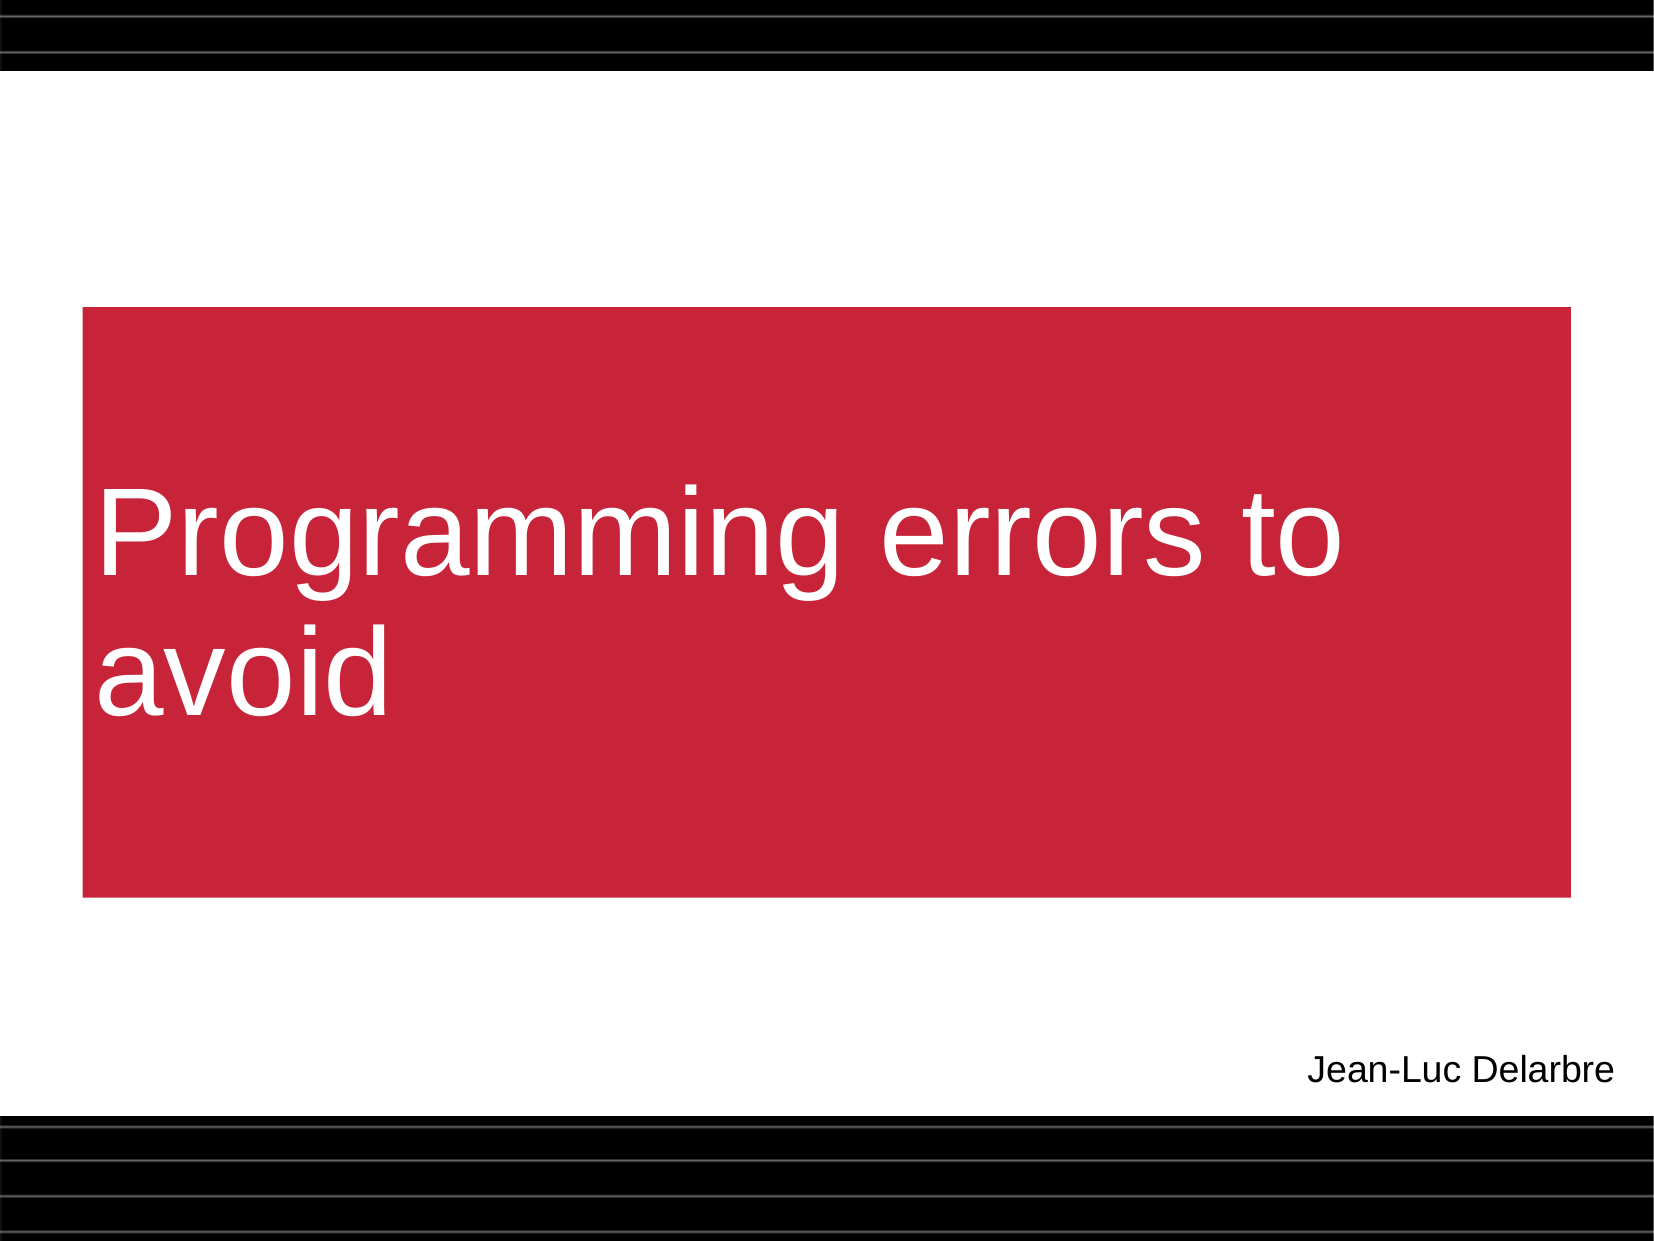

# Programming errors to avoid
Jean-Luc Delarbre